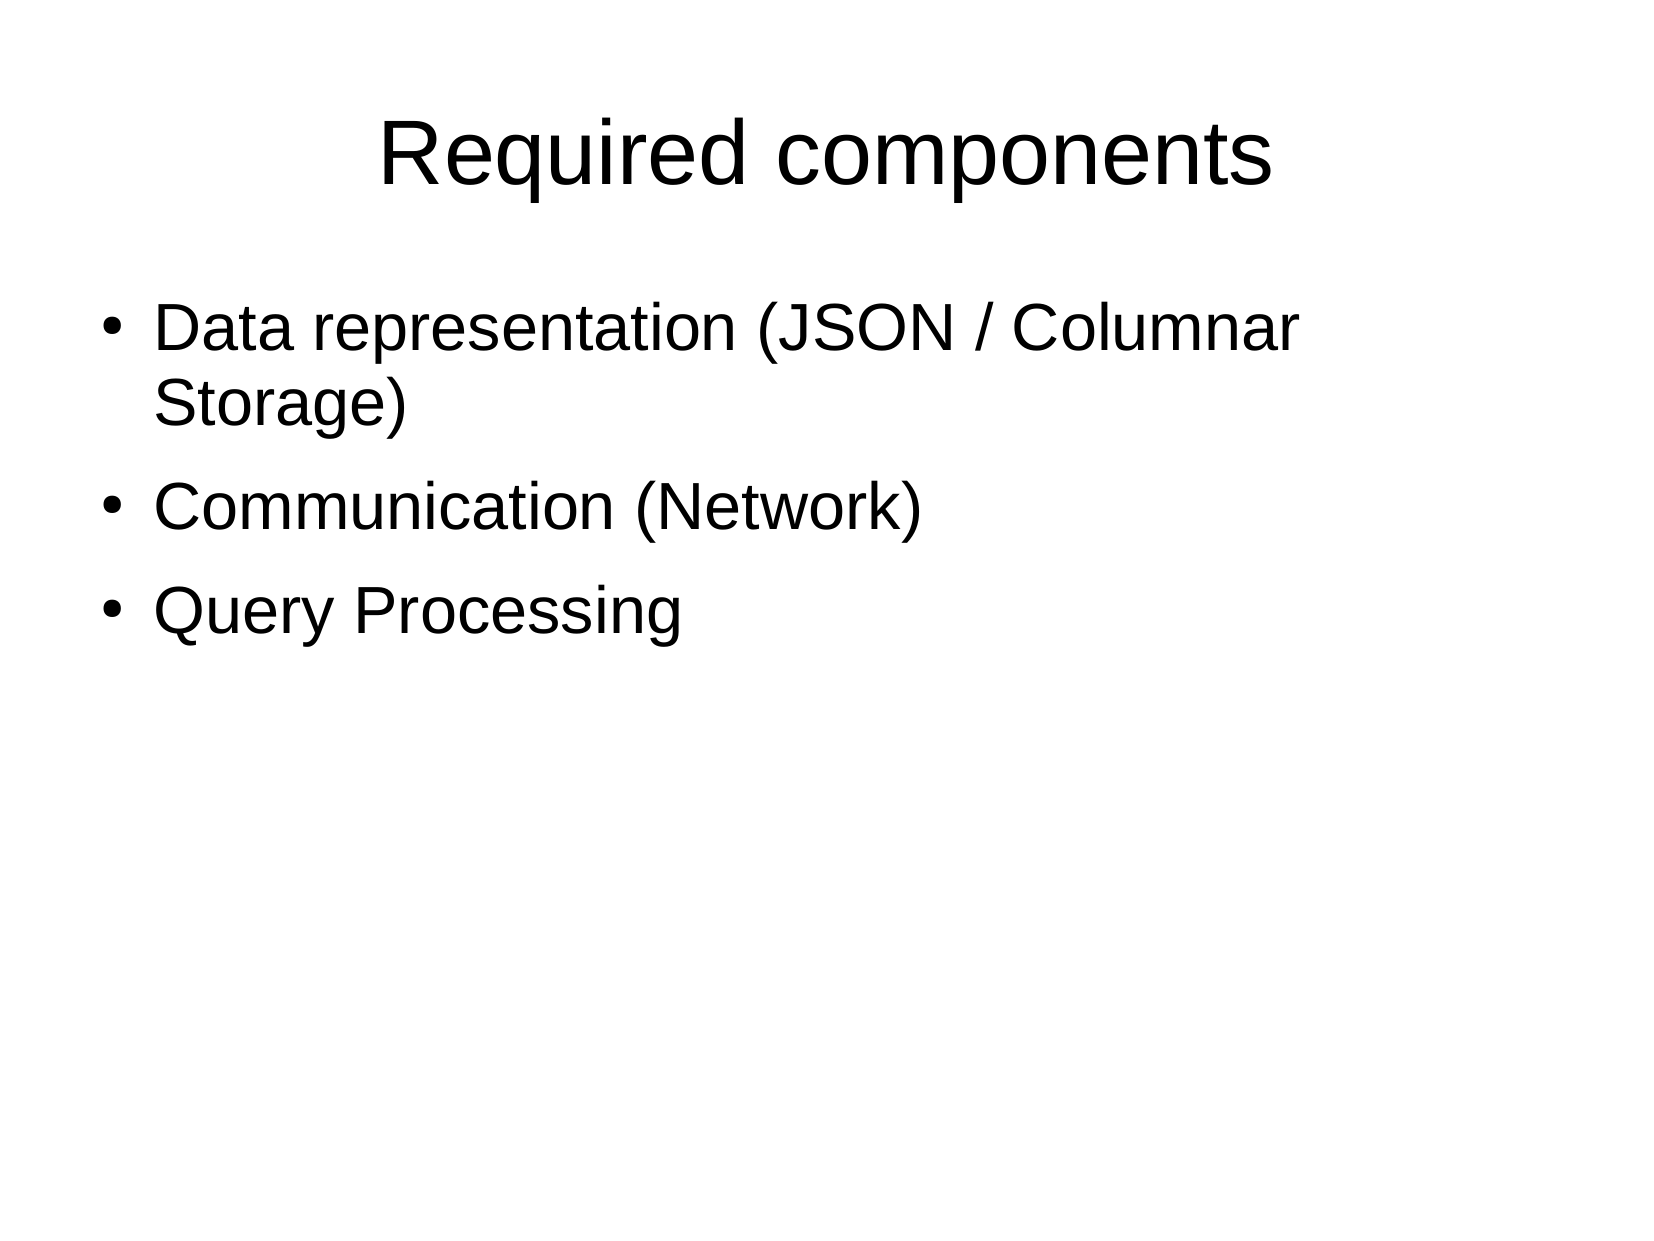

# Required components
Data representation (JSON / Columnar Storage)
Communication (Network)
Query Processing